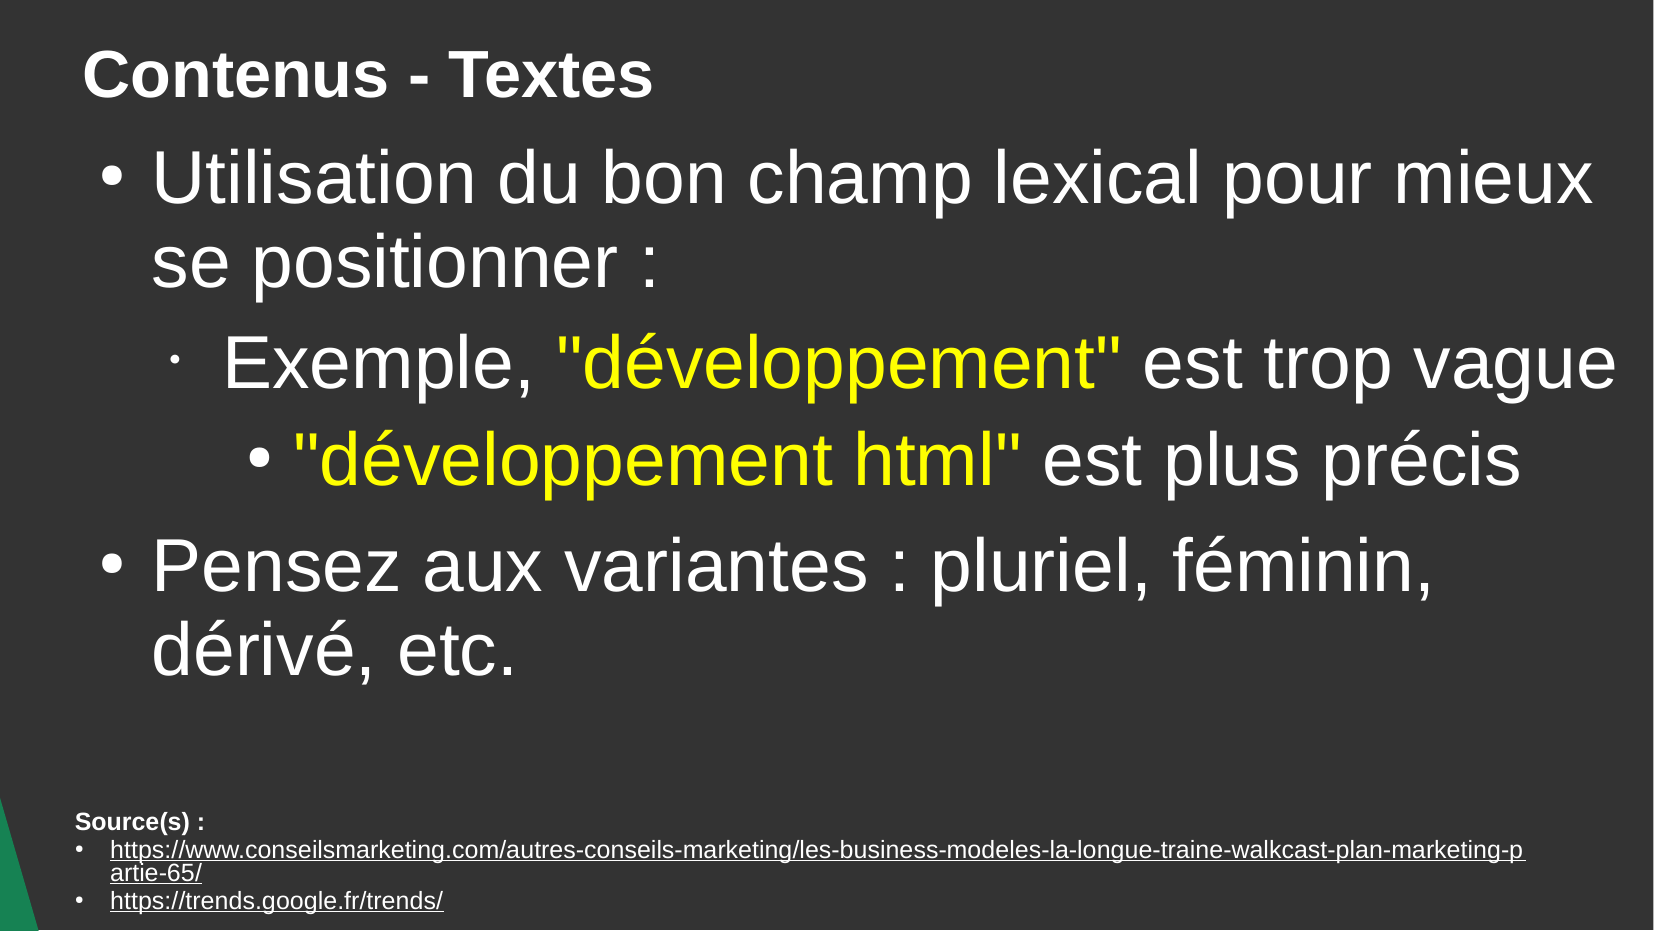

# Contenus - Textes
Utilisation du bon champ lexical pour mieux se positionner :
Exemple, "développement" est trop vague
"développement html" est plus précis
Pensez aux variantes : pluriel, féminin, dérivé, etc.
Source(s) :
https://www.conseilsmarketing.com/autres-conseils-marketing/les-business-modeles-la-longue-traine-walkcast-plan-marketing-partie-65/
https://trends.google.fr/trends/